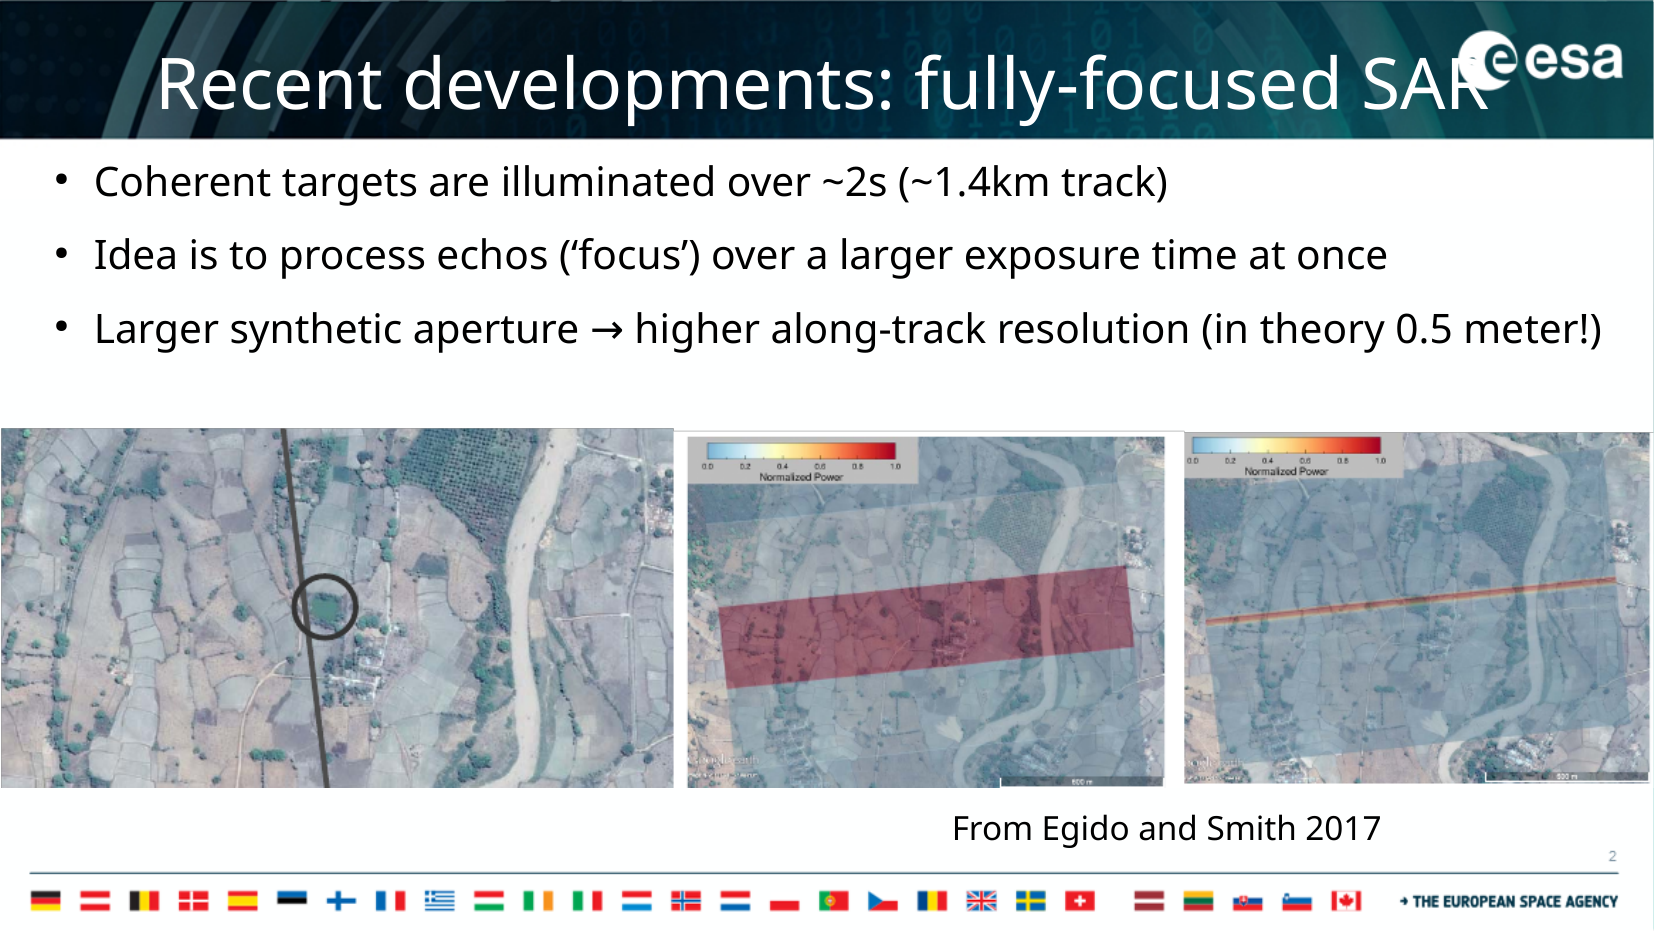

# Recent developments: fully-focused SAR
Coherent targets are illuminated over ~2s (~1.4km track)
Idea is to process echos (‘focus’) over a larger exposure time at once
Larger synthetic aperture → higher along-track resolution (in theory 0.5 meter!)
From Egido and Smith 2017